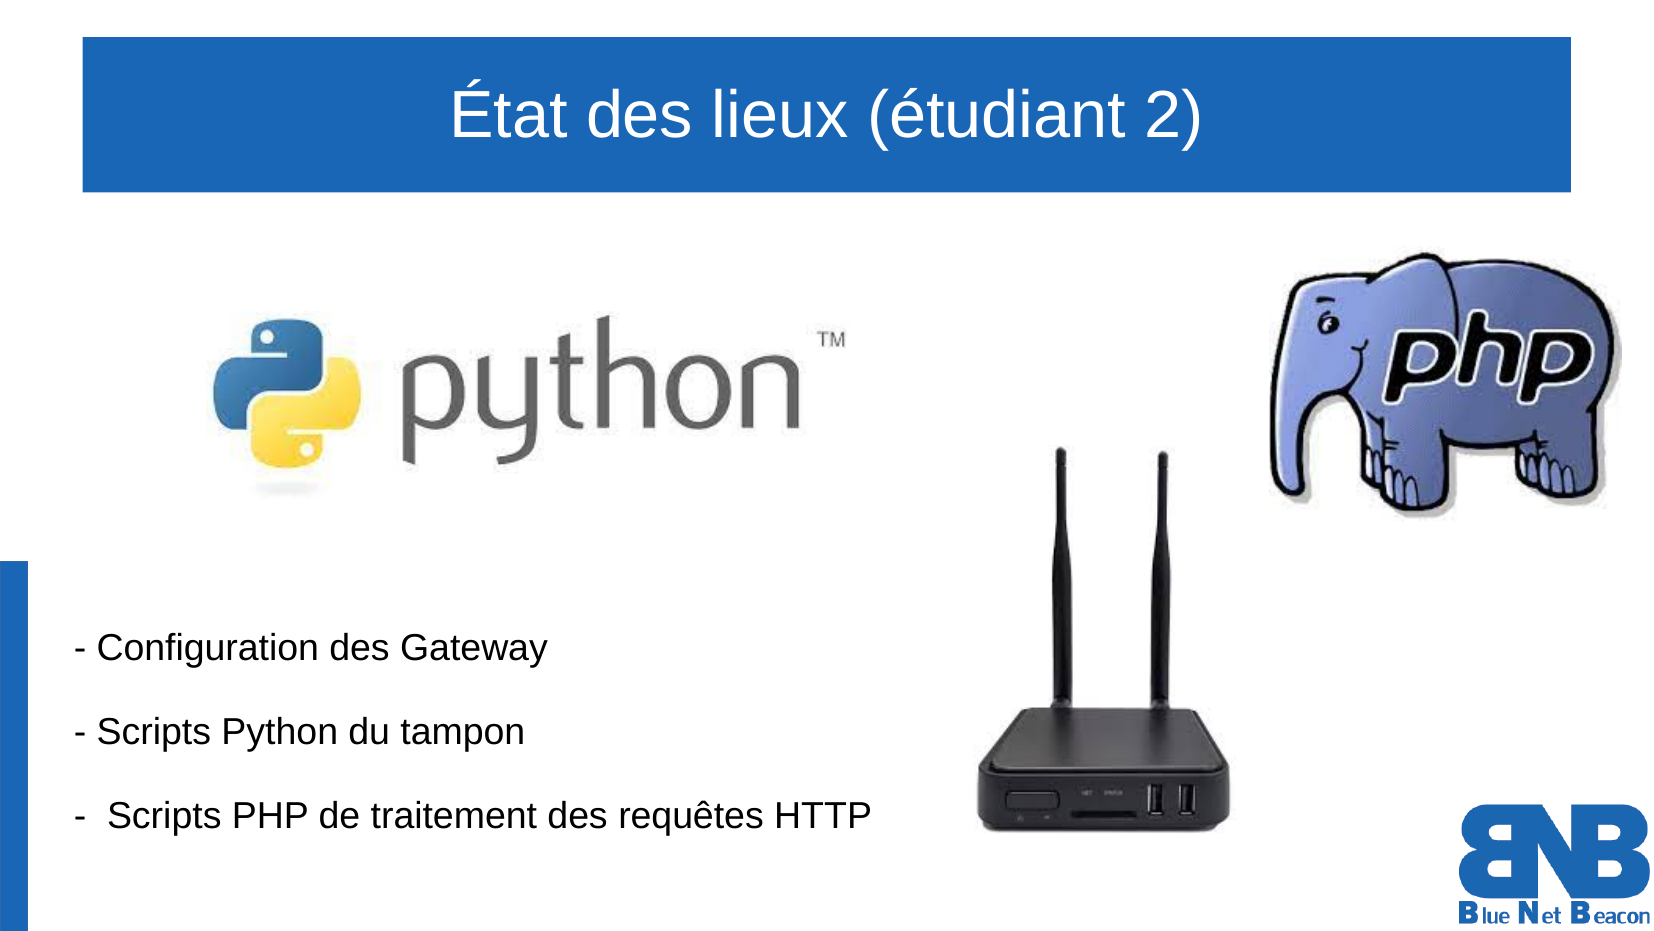

# État des lieux (étudiant 2)
- Configuration des Gateway
- Scripts Python du tampon
- Scripts PHP de traitement des requêtes HTTP